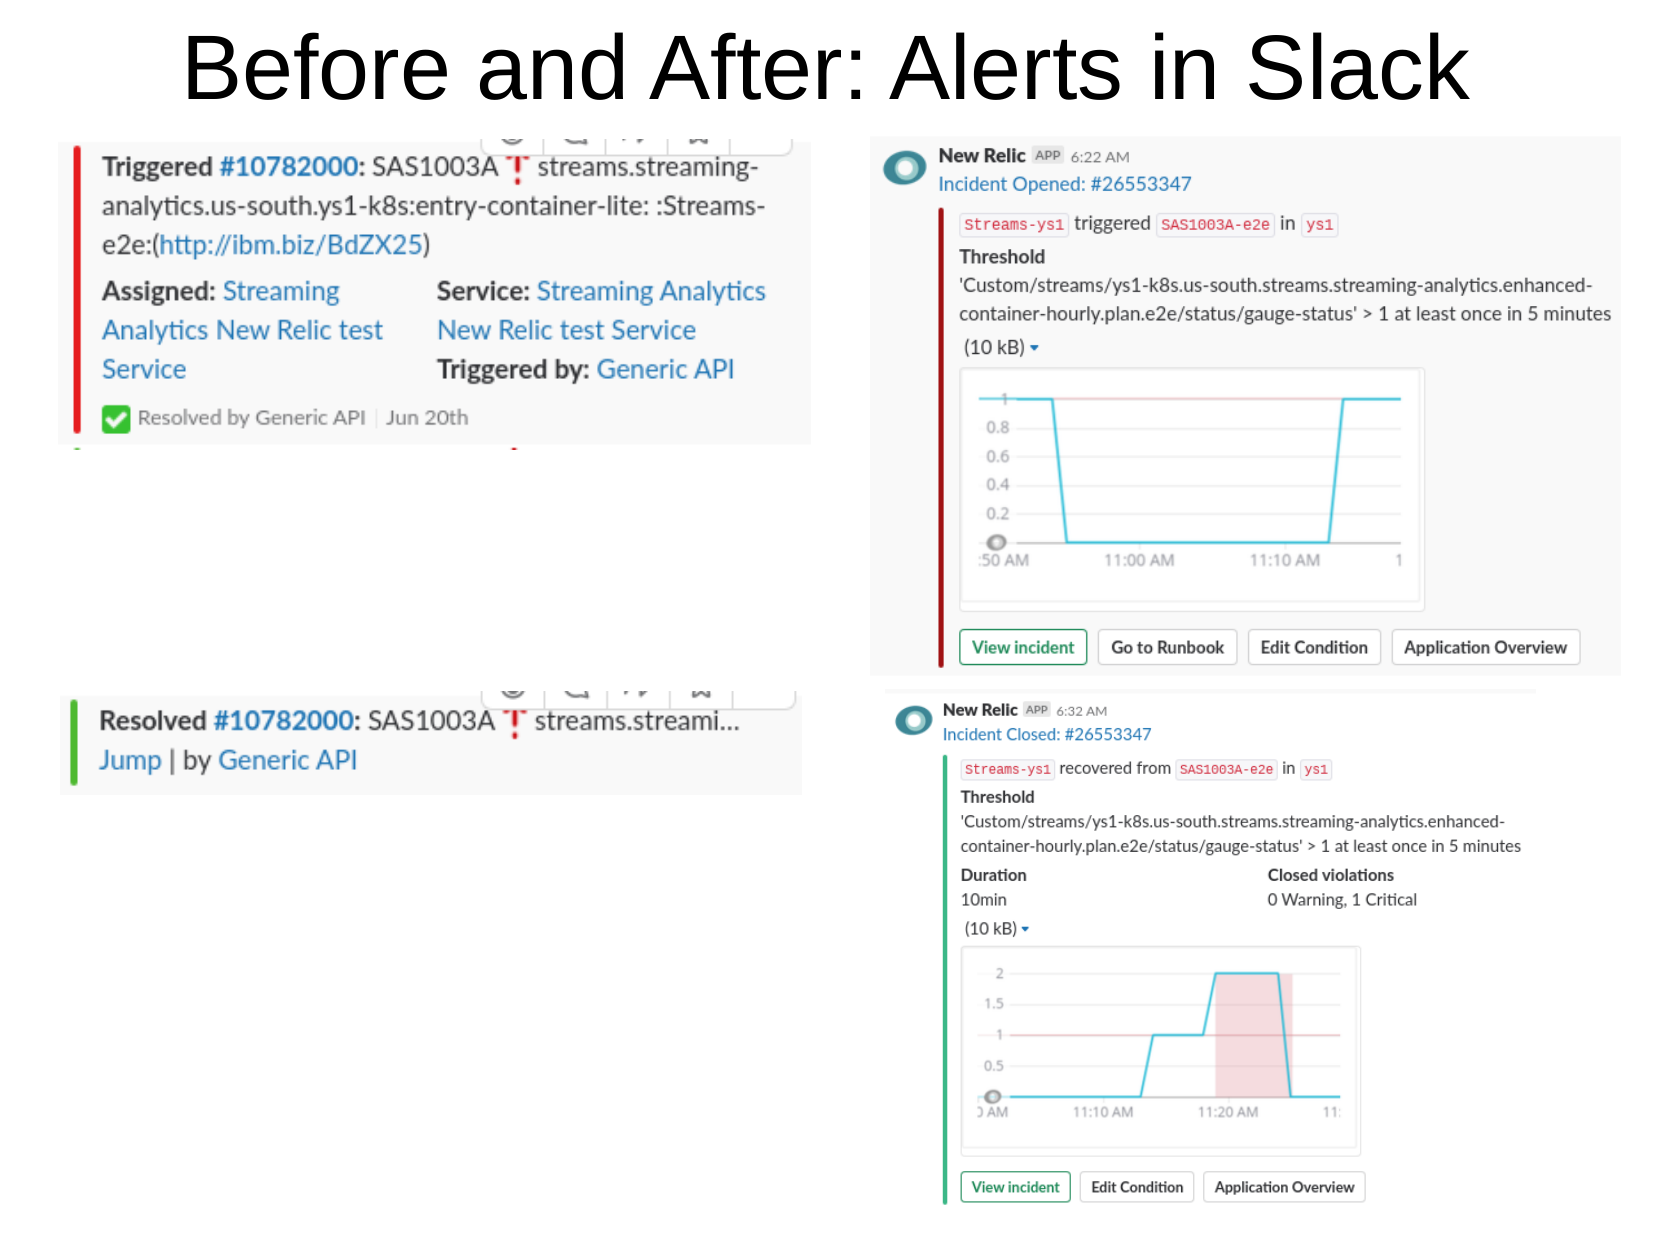

# Before and After: Alerts in Slack